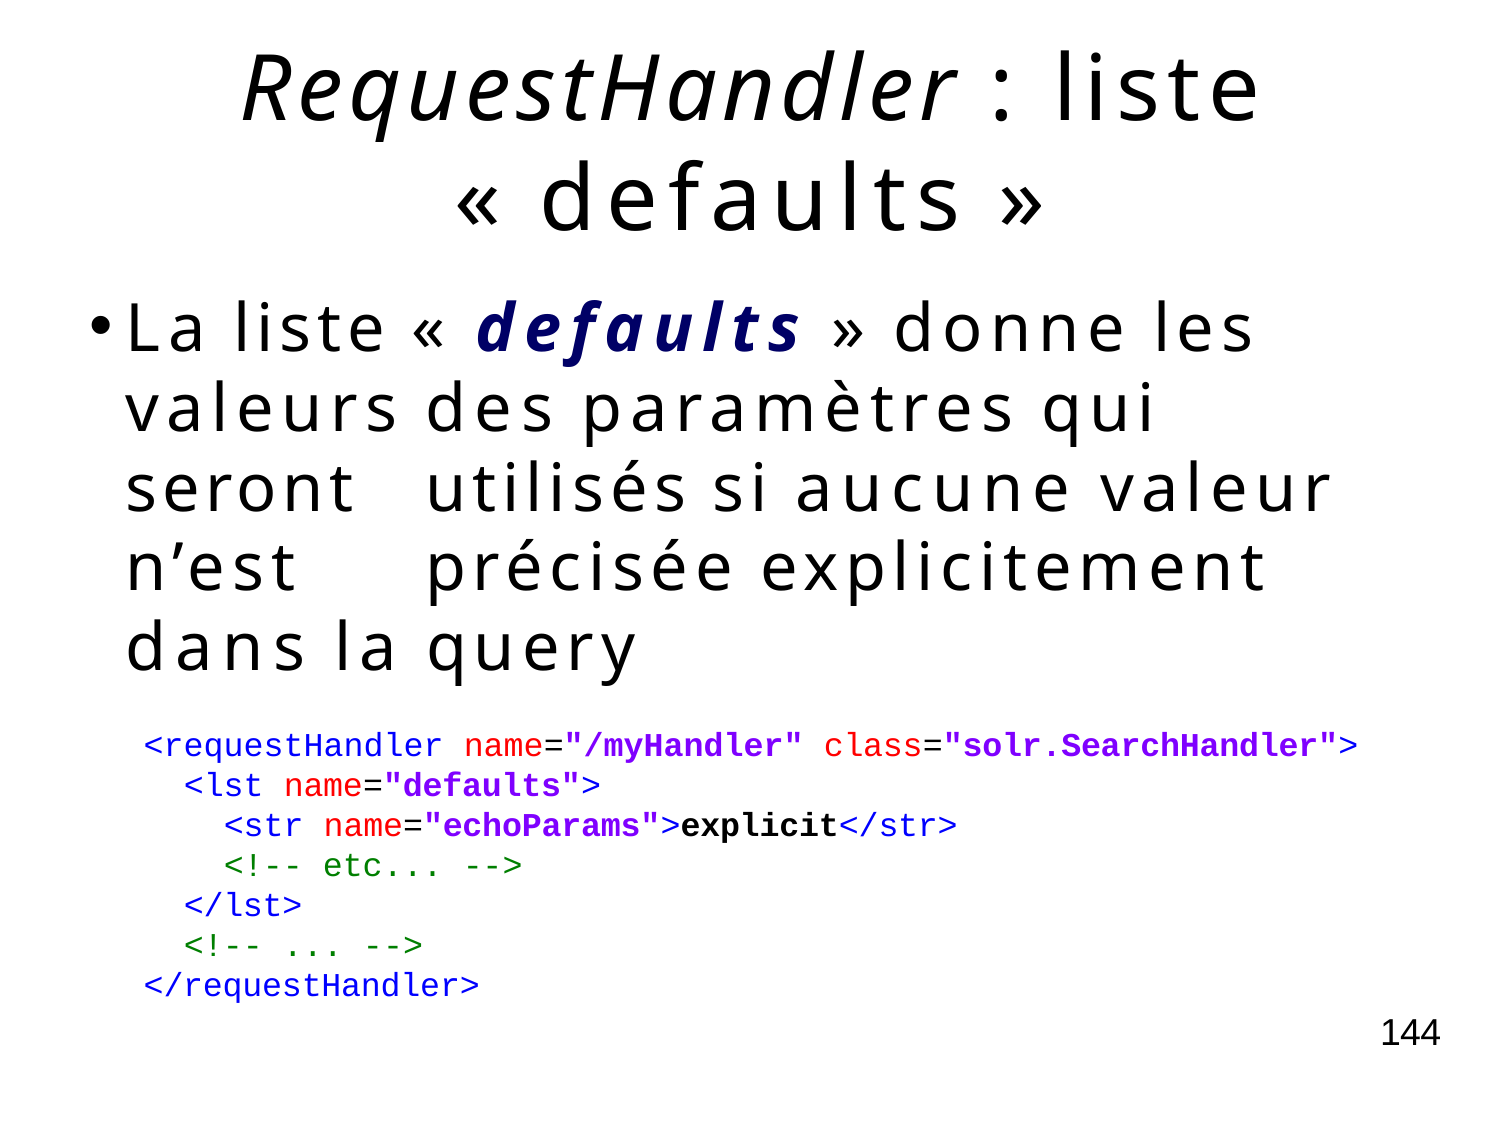

# RequestHandler : liste
« defaults »
La liste « defaults » donne les 	valeurs des paramètres qui seront 	utilisés si aucune valeur n’est 	précisée explicitement dans la query
<requestHandler name="/myHandler" class="solr.SearchHandler">
<lst name="defaults">
<str name="echoParams">explicit</str>
<!-- etc... -->
</lst>
<!-- ... -->
</requestHandler>
144